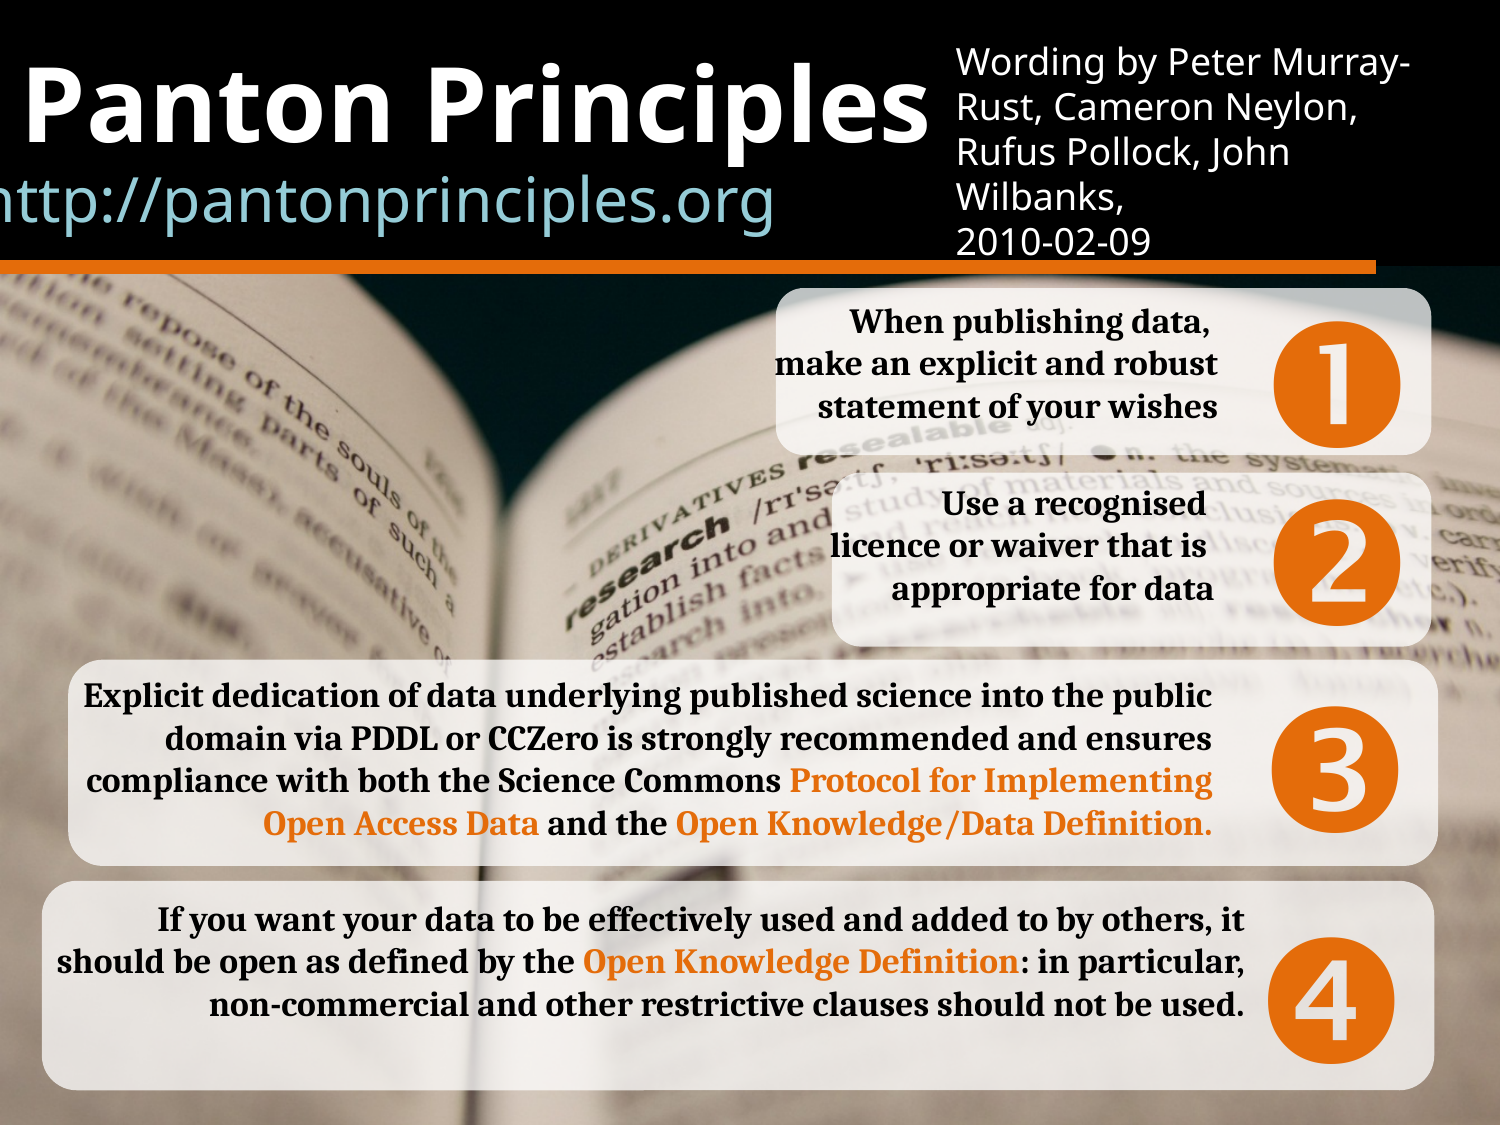

Panton Principles
Wording by Peter Murray-Rust, Cameron Neylon, Rufus Pollock, John Wilbanks,
2010-02-09
http://pantonprinciples.org

When publishing data,
make an explicit and robust statement of your wishes

Use a recognised
licence or waiver that is
appropriate for data

Explicit dedication of data underlying published science into the public domain via PDDL or CCZero is strongly recommended and ensures compliance with both the Science Commons Protocol for Implementing Open Access Data and the Open Knowledge/Data Definition.
If you want your data to be effectively used and added to by others, it should be open as defined by the Open Knowledge Definition: in particular, non-commercial and other restrictive clauses should not be used.
